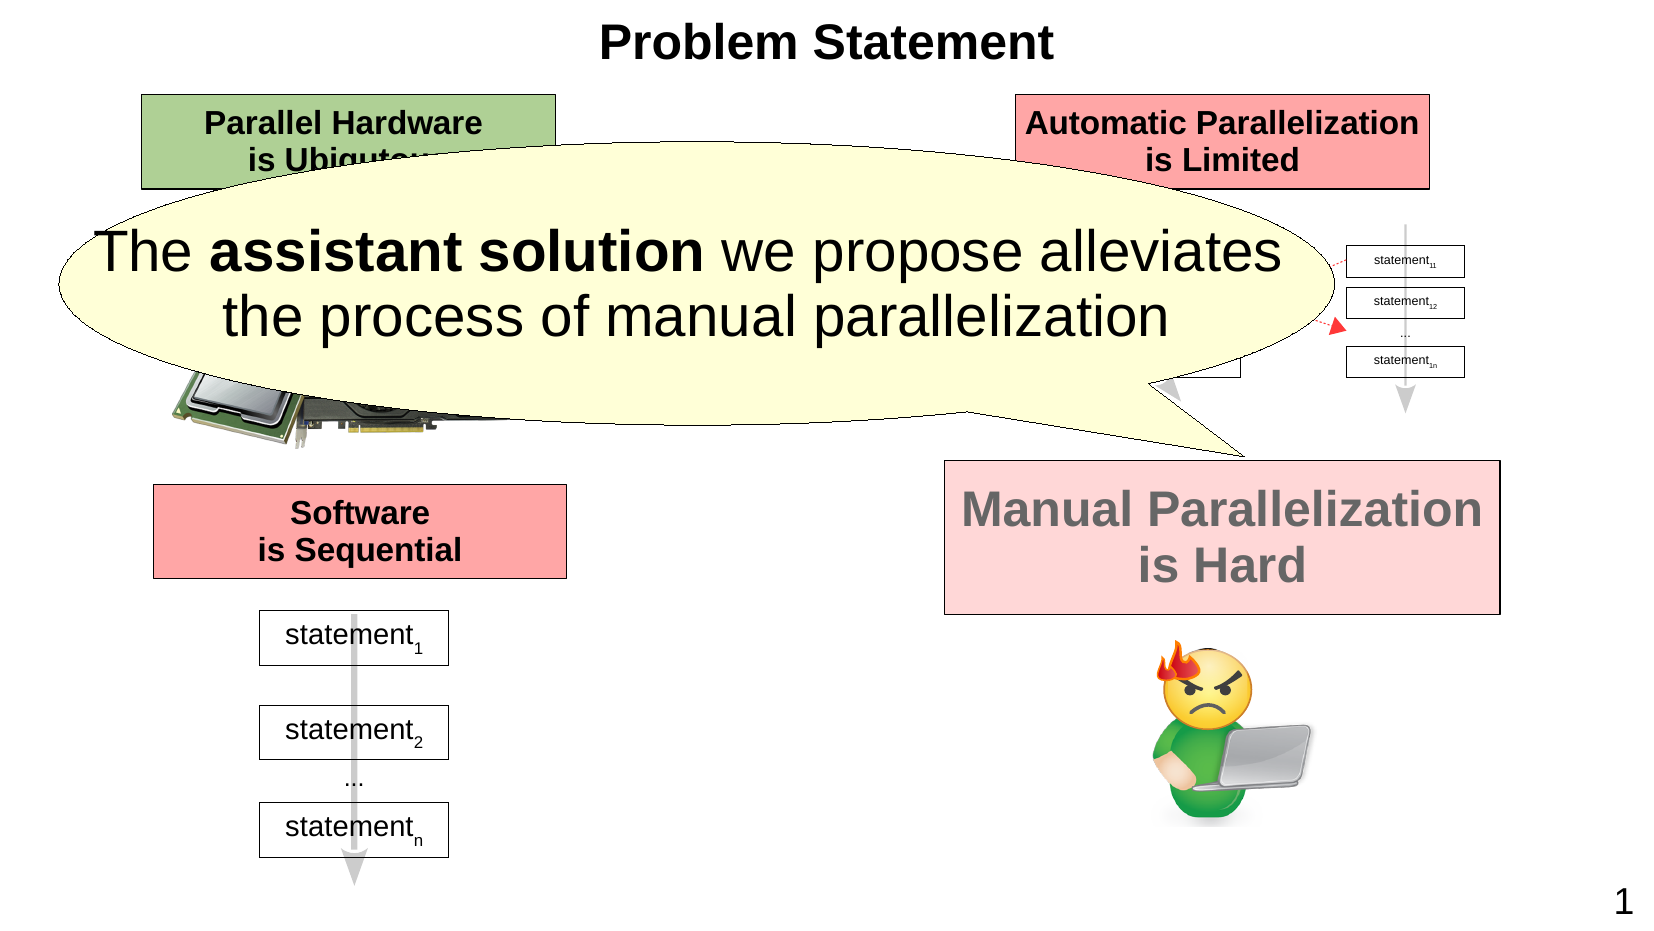

Problem Statement
Parallel Hardware
is Ubiqutous
Automatic Parallelization
is Limited
The assistant solution we propose alleviates
the process of manual parallelization
statement11
statement11
statement11
statement12
statement12
statement12
...
...
...
...
statement1n
statement1n
statement1n
Manual Parallelization
is Hard
Software
is Sequential
statement1
statement2
...
statementn
1